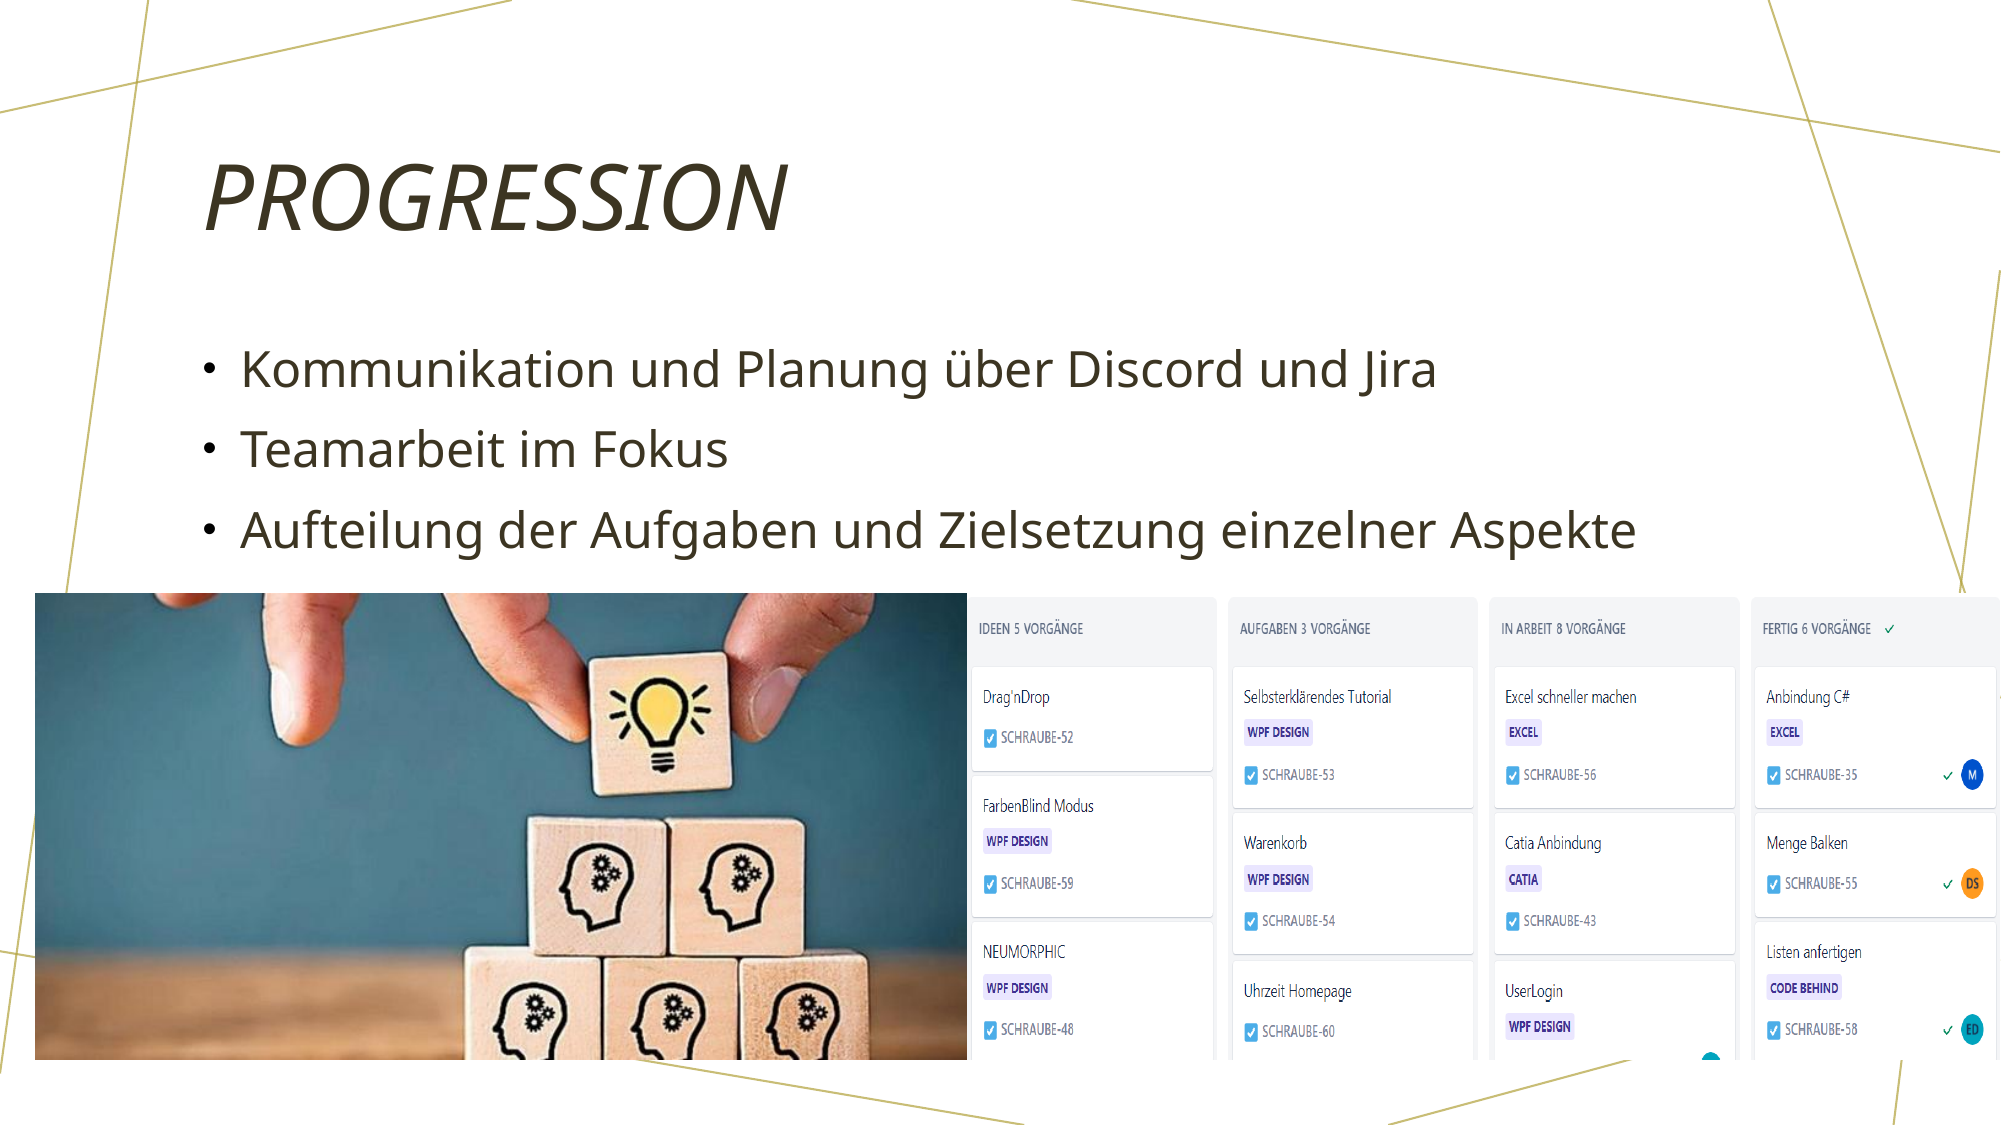

# Progression
Kommunikation und Planung über Discord und Jira
Teamarbeit im Fokus
Aufteilung der Aufgaben und Zielsetzung einzelner Aspekte